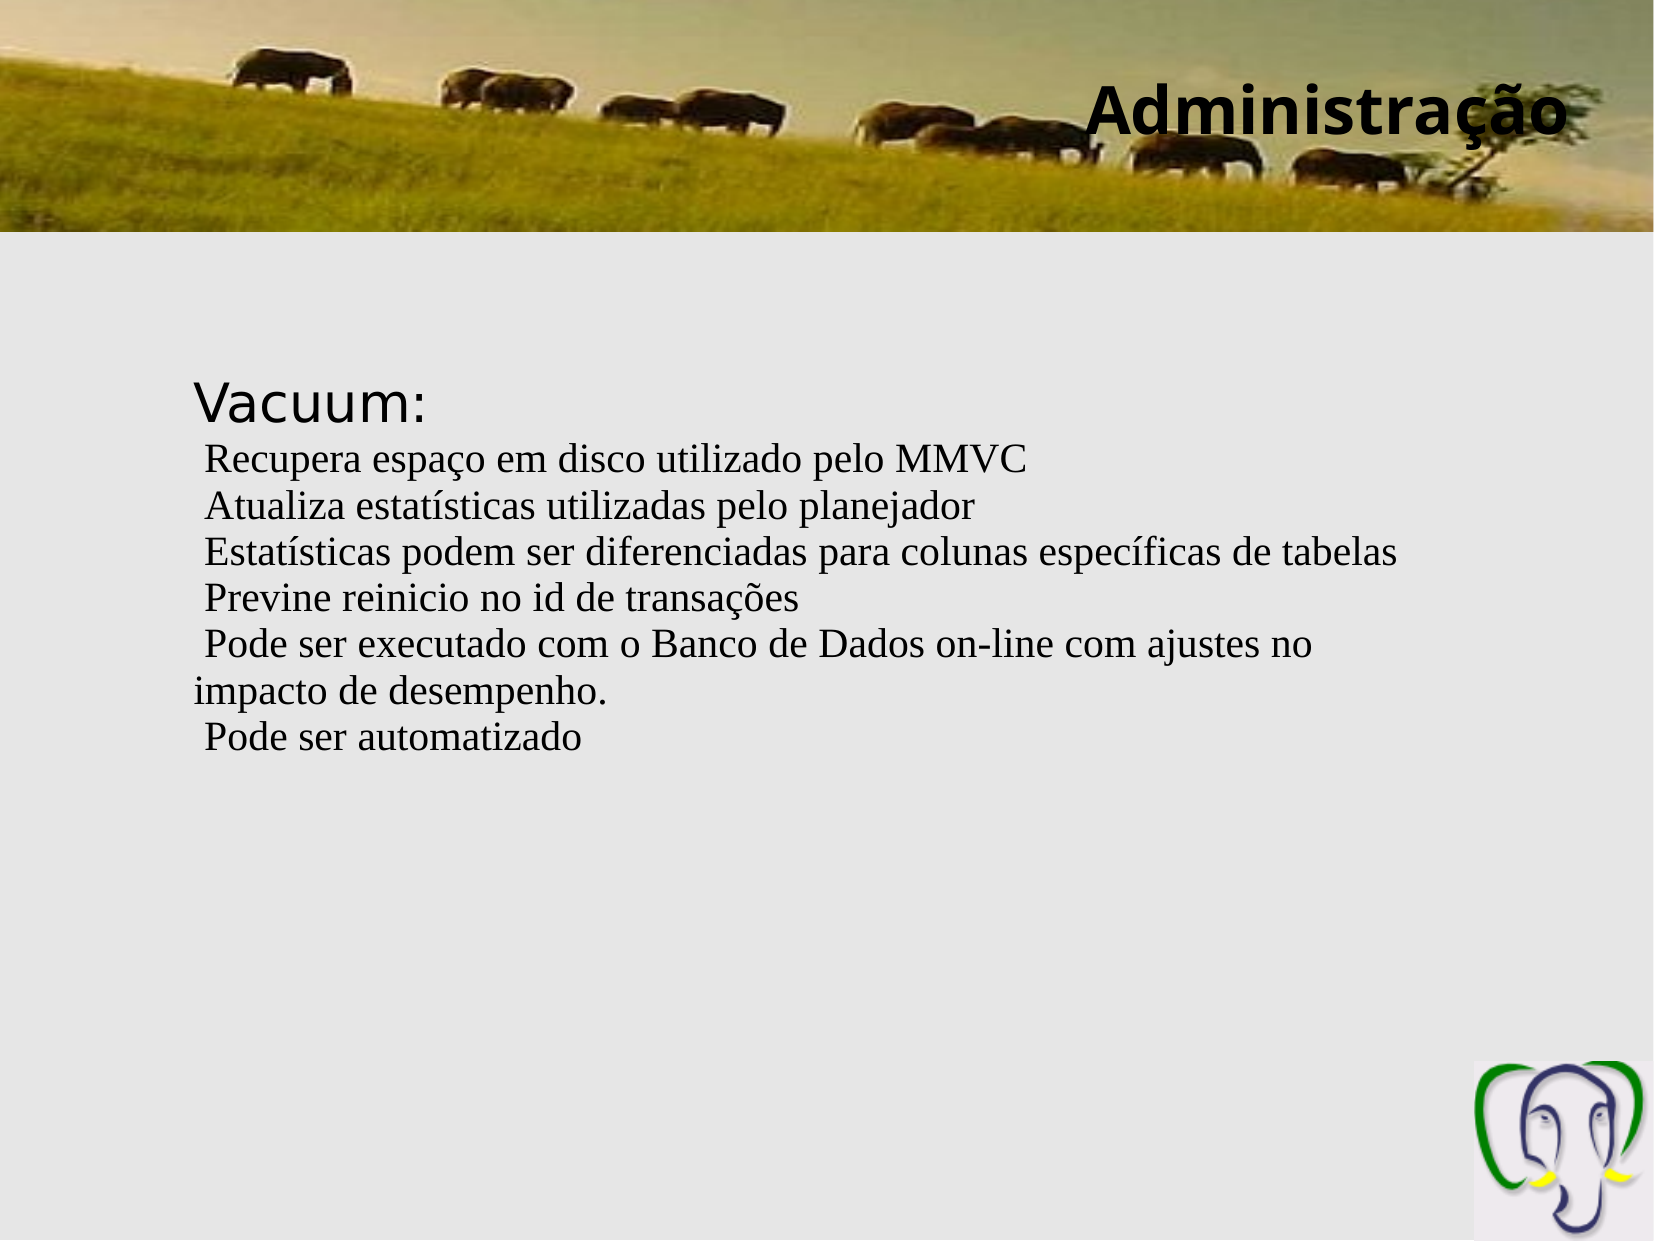

Administração
Vacuum:
 Recupera espaço em disco utilizado pelo MMVC
 Atualiza estatísticas utilizadas pelo planejador
 Estatísticas podem ser diferenciadas para colunas específicas de tabelas
 Previne reinicio no id de transações
 Pode ser executado com o Banco de Dados on-line com ajustes no impacto de desempenho.
 Pode ser automatizado